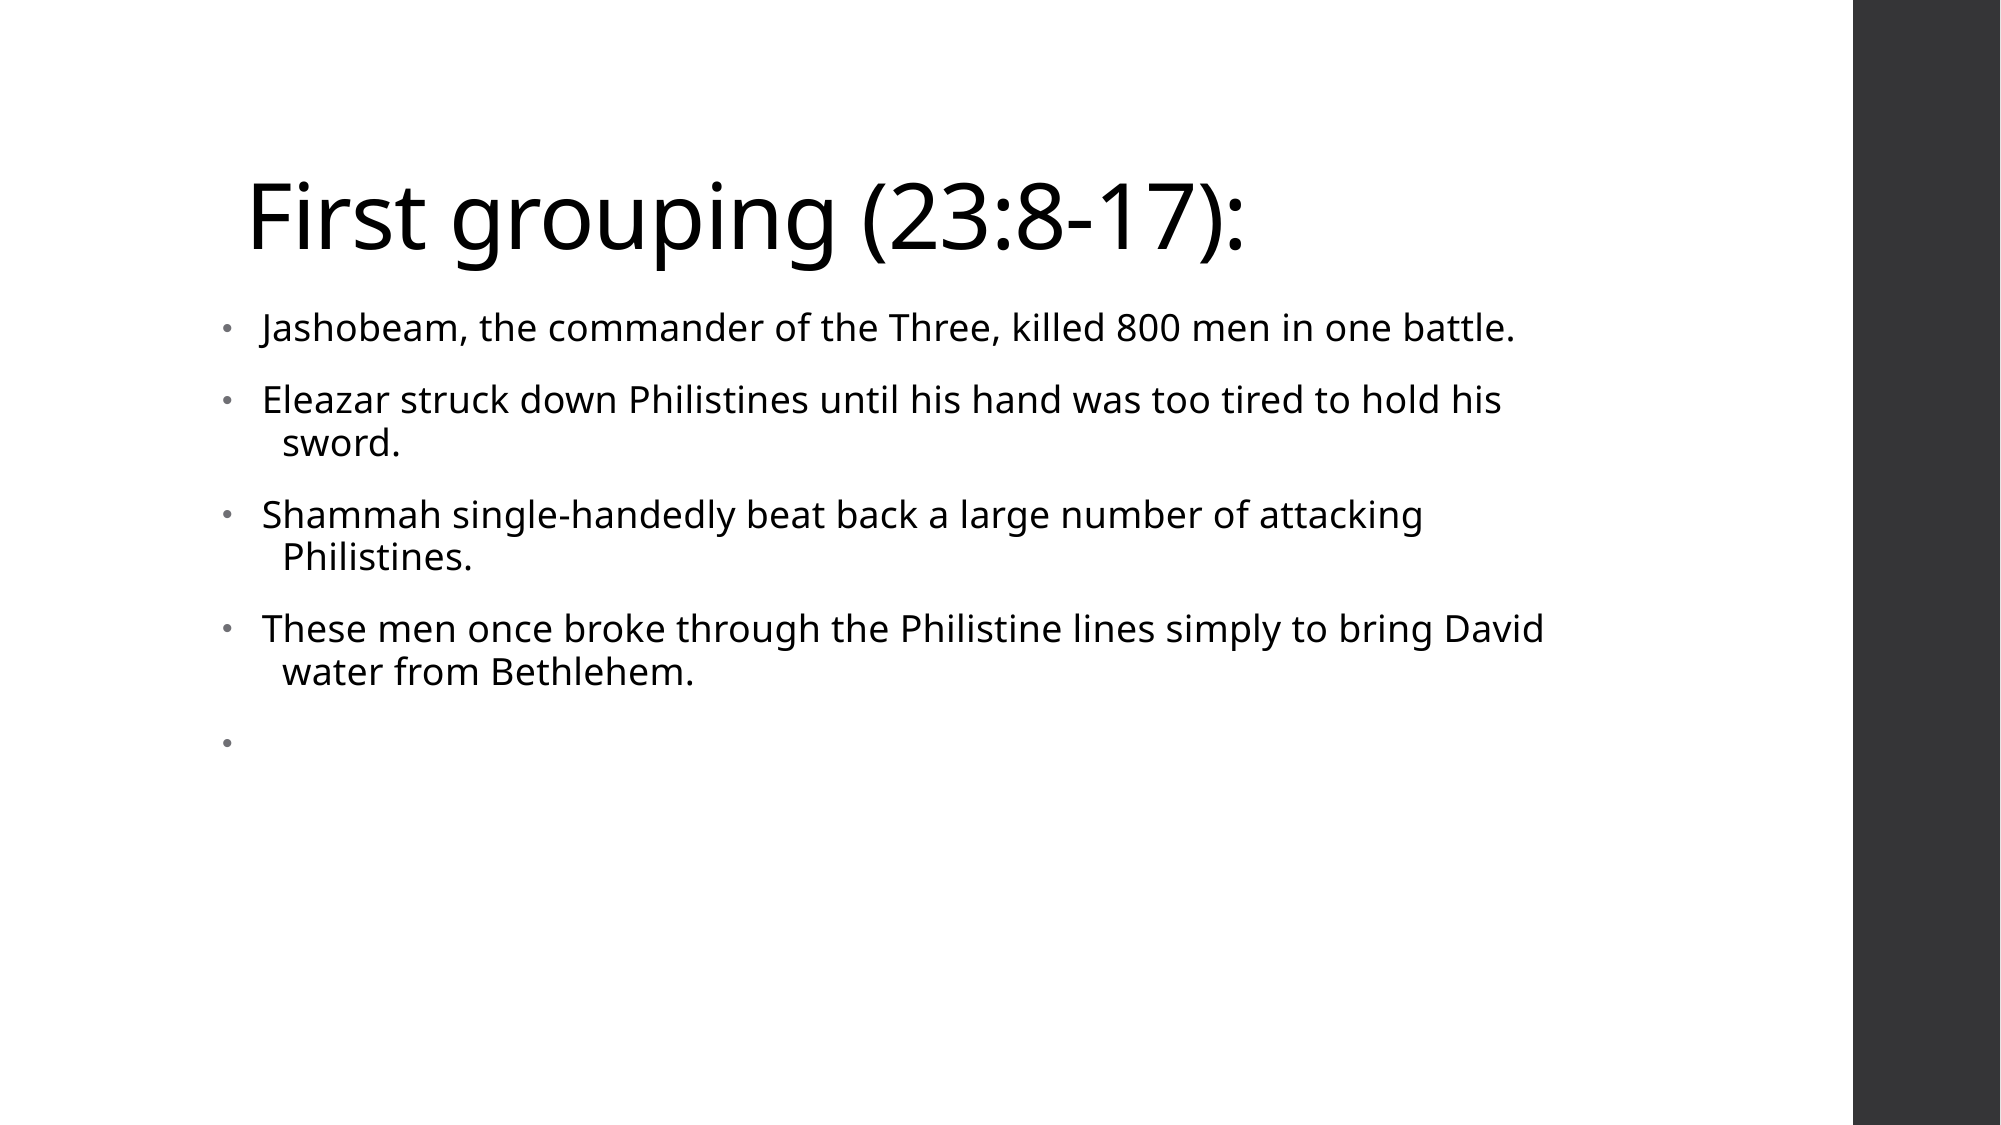

# First grouping (23:8-17):
 Jashobeam, the commander of the Three, killed 800 men in one battle.
 Eleazar struck down Philistines until his hand was too tired to hold his sword.
 Shammah single-handedly beat back a large number of attacking Philistines.
 These men once broke through the Philistine lines simply to bring David water from Bethlehem.